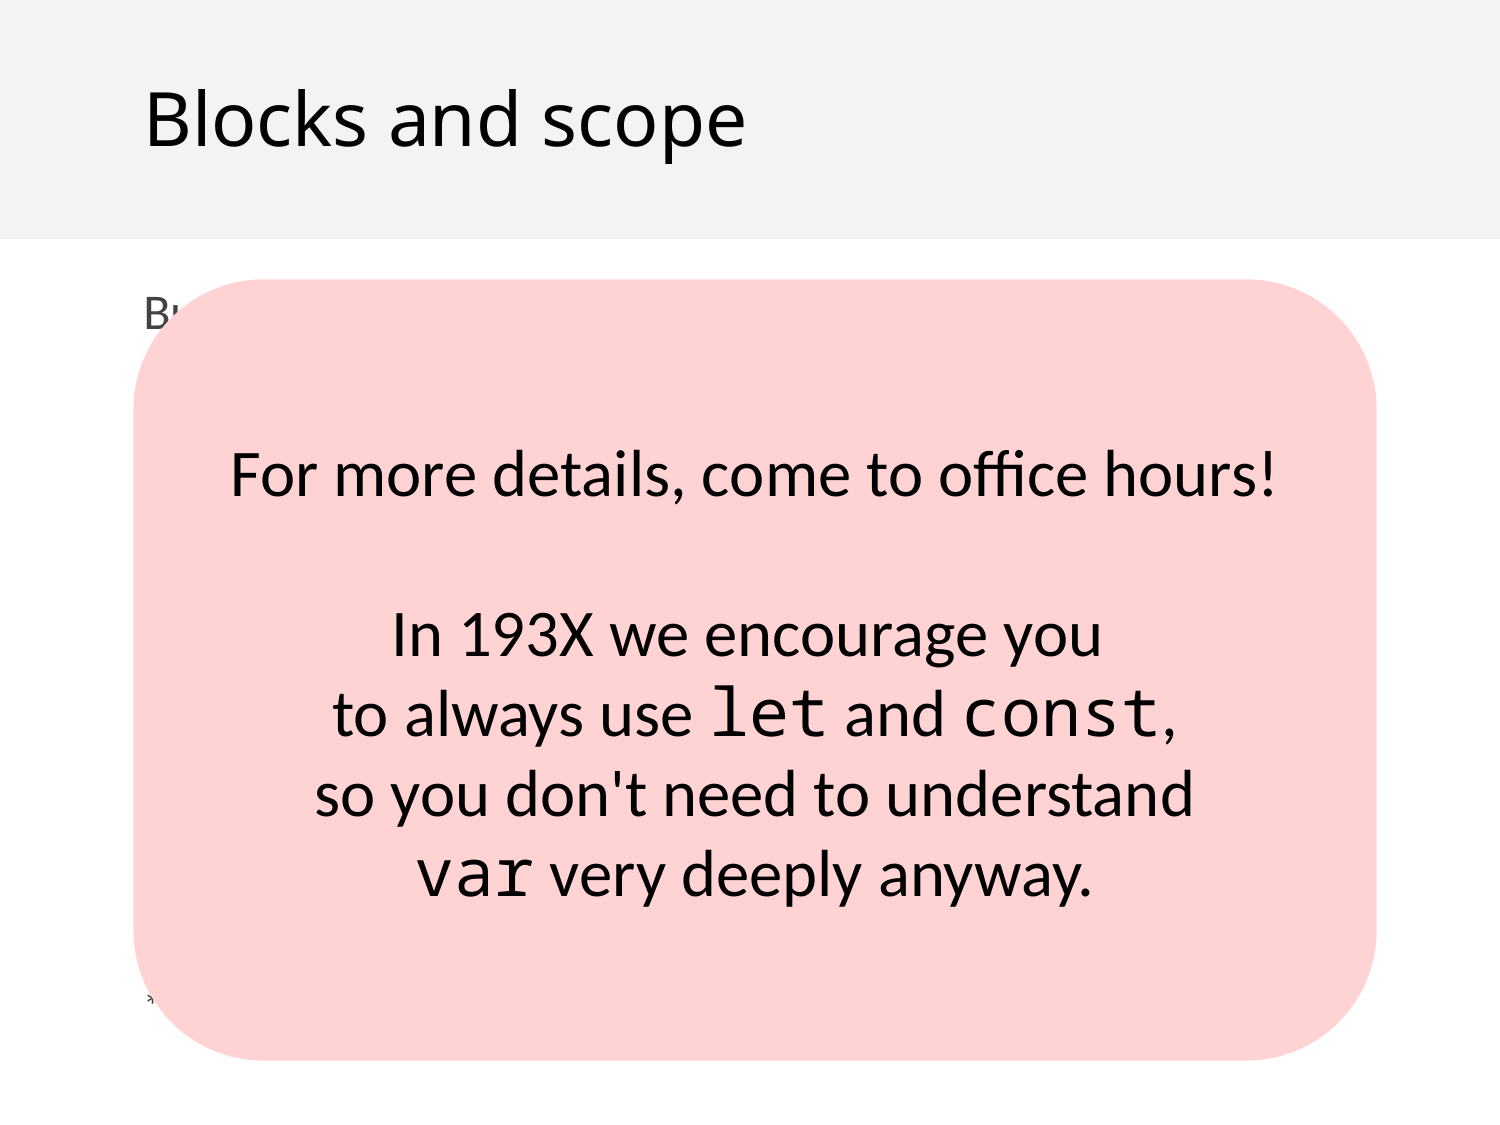

# Blocks and scope
But if you use var, the variable exists for the entirety of the function, completely independent of blocks:
if (...) {
 var x = 5;
 		...
}
// x is 5 here
This is the same behavior as Python, which also has function scope.
* Note that variable hoisting and function scope are not the same thing, either.
For more details, come to office hours!
In 193X we encourage you
to always use let and const,
so you don't need to understand
var very deeply anyway.